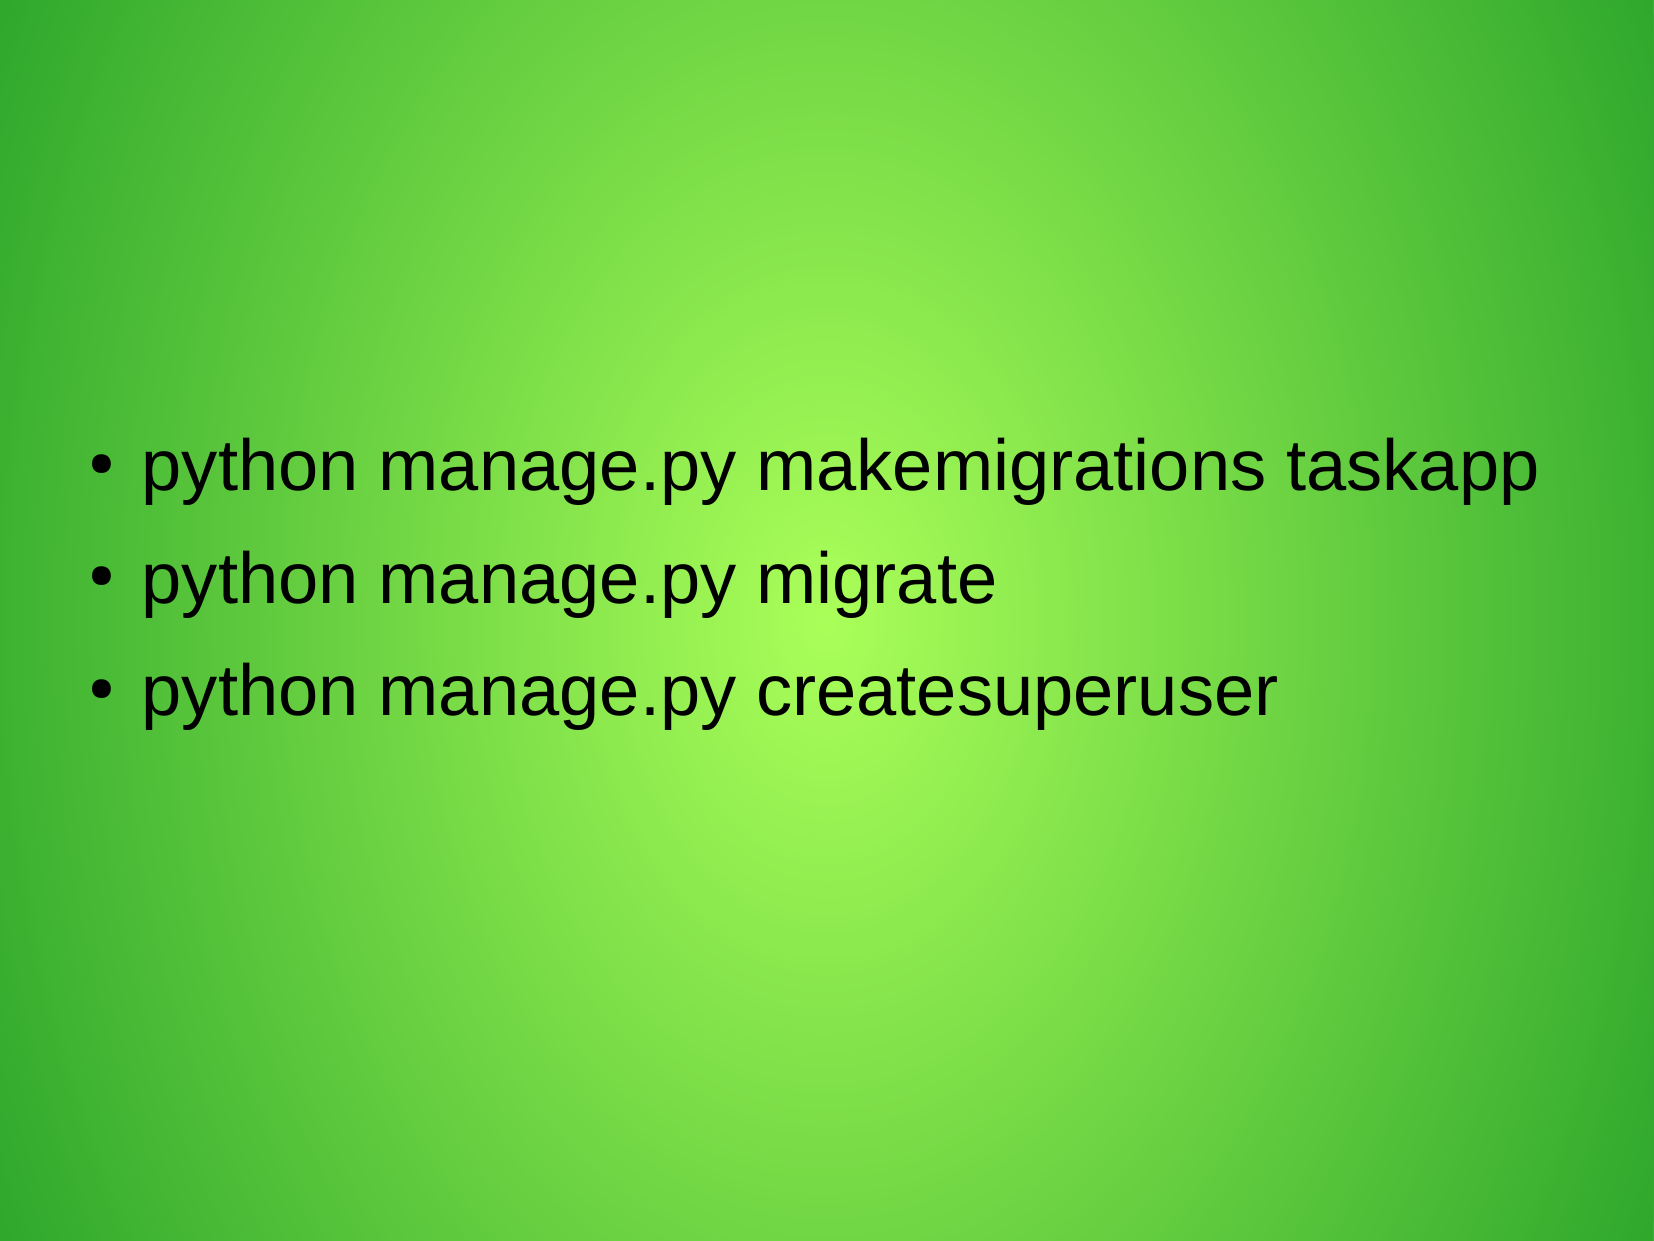

# python manage.py makemigrations taskapp
python manage.py migrate
python manage.py createsuperuser